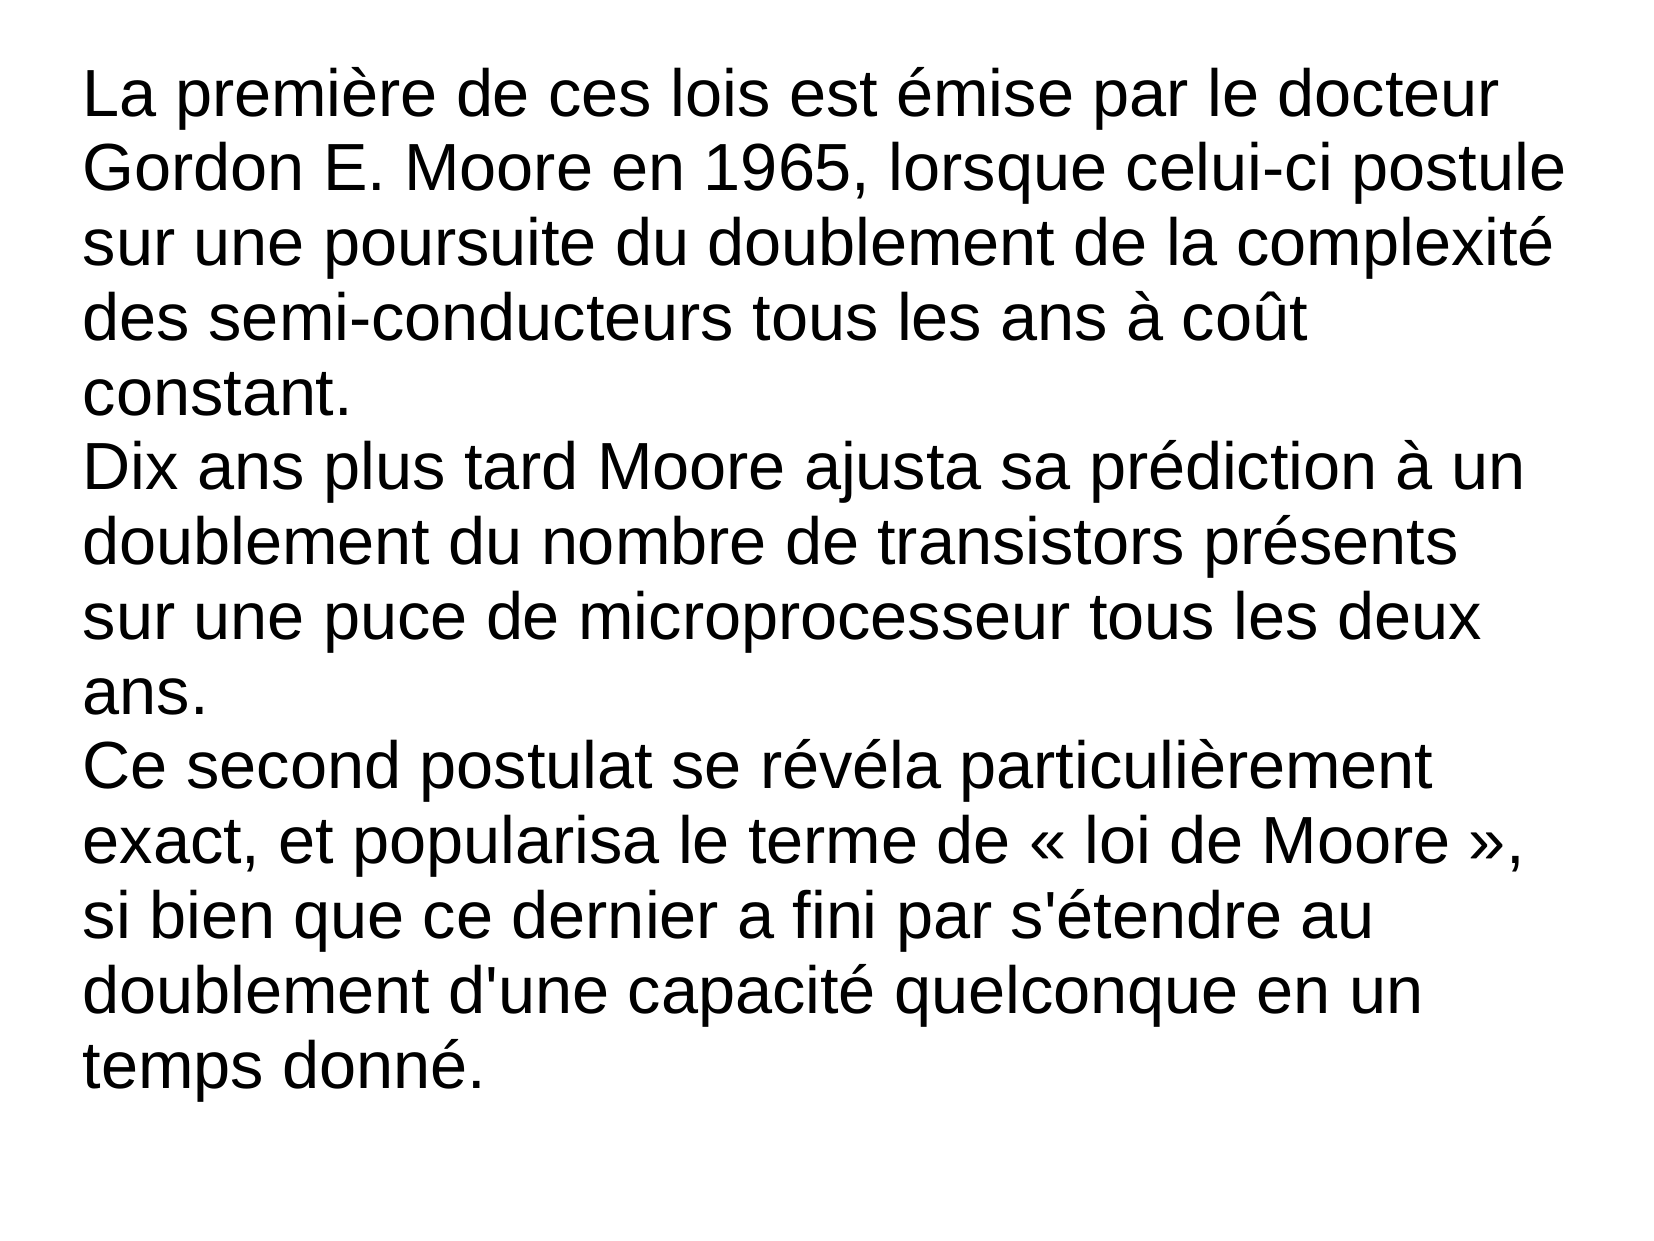

# La première de ces lois est émise par le docteur Gordon E. Moore en 1965, lorsque celui-ci postule sur une poursuite du doublement de la complexité des semi-conducteurs tous les ans à coût constant.
Dix ans plus tard Moore ajusta sa prédiction à un doublement du nombre de transistors présents sur une puce de microprocesseur tous les deux ans.
Ce second postulat se révéla particulièrement exact, et popularisa le terme de « loi de Moore », si bien que ce dernier a fini par s'étendre au doublement d'une capacité quelconque en un temps donné.